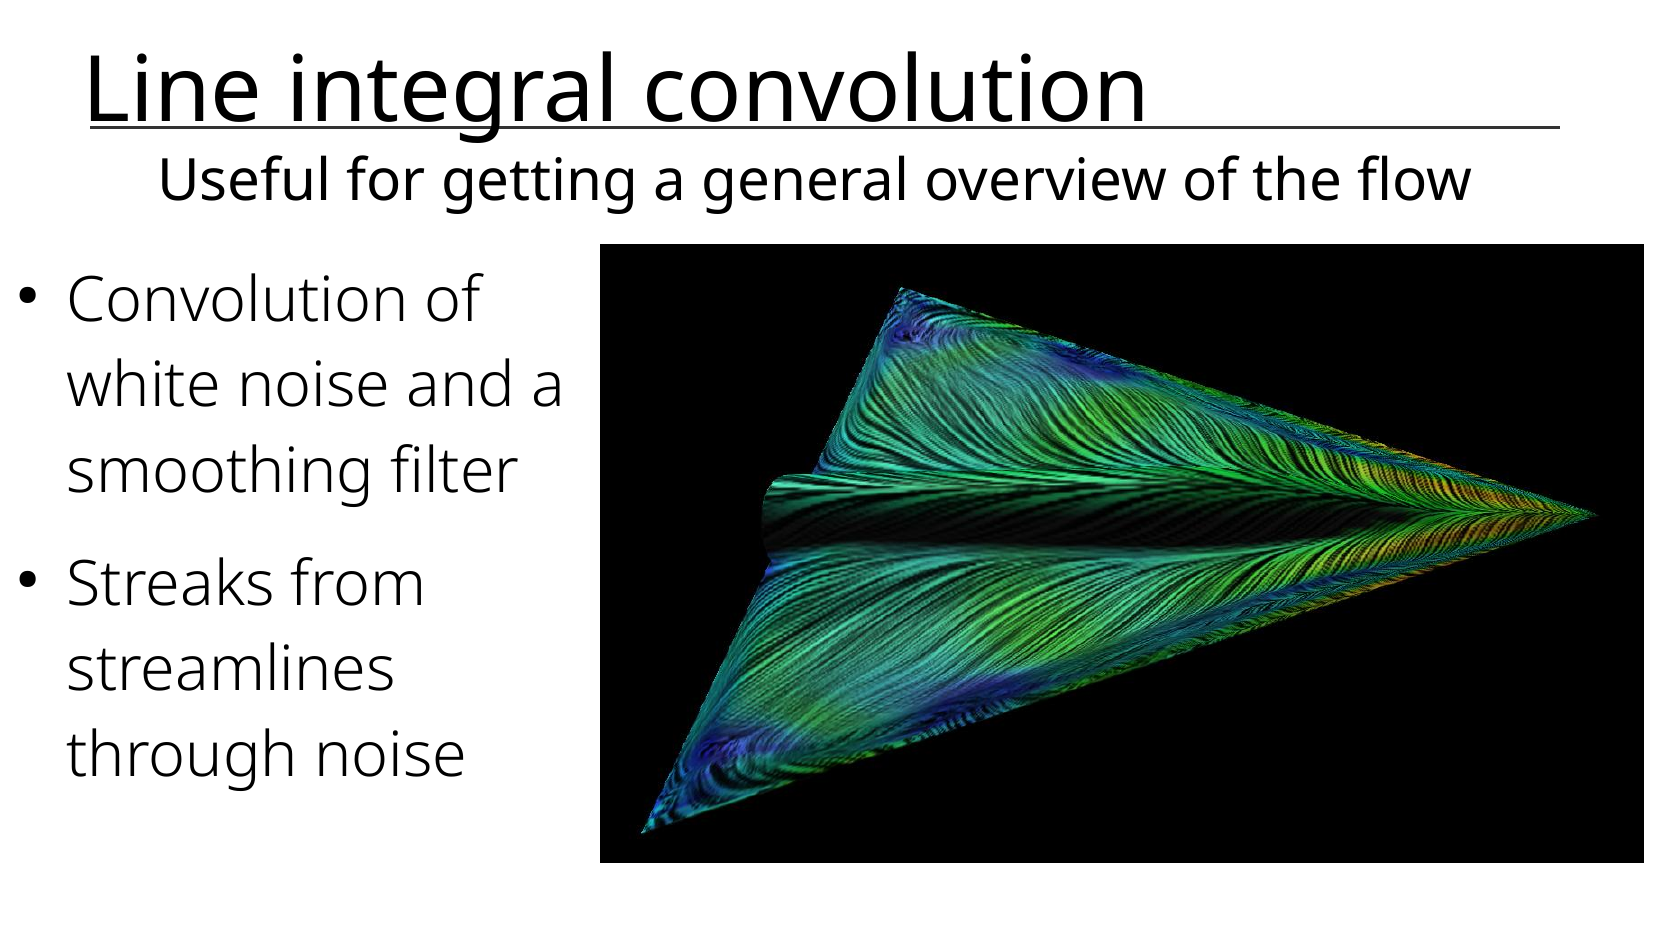

# Line integral convolution
Useful for getting a general overview of the flow
Convolution of white noise and a smoothing filter
Streaks from streamlines through noise